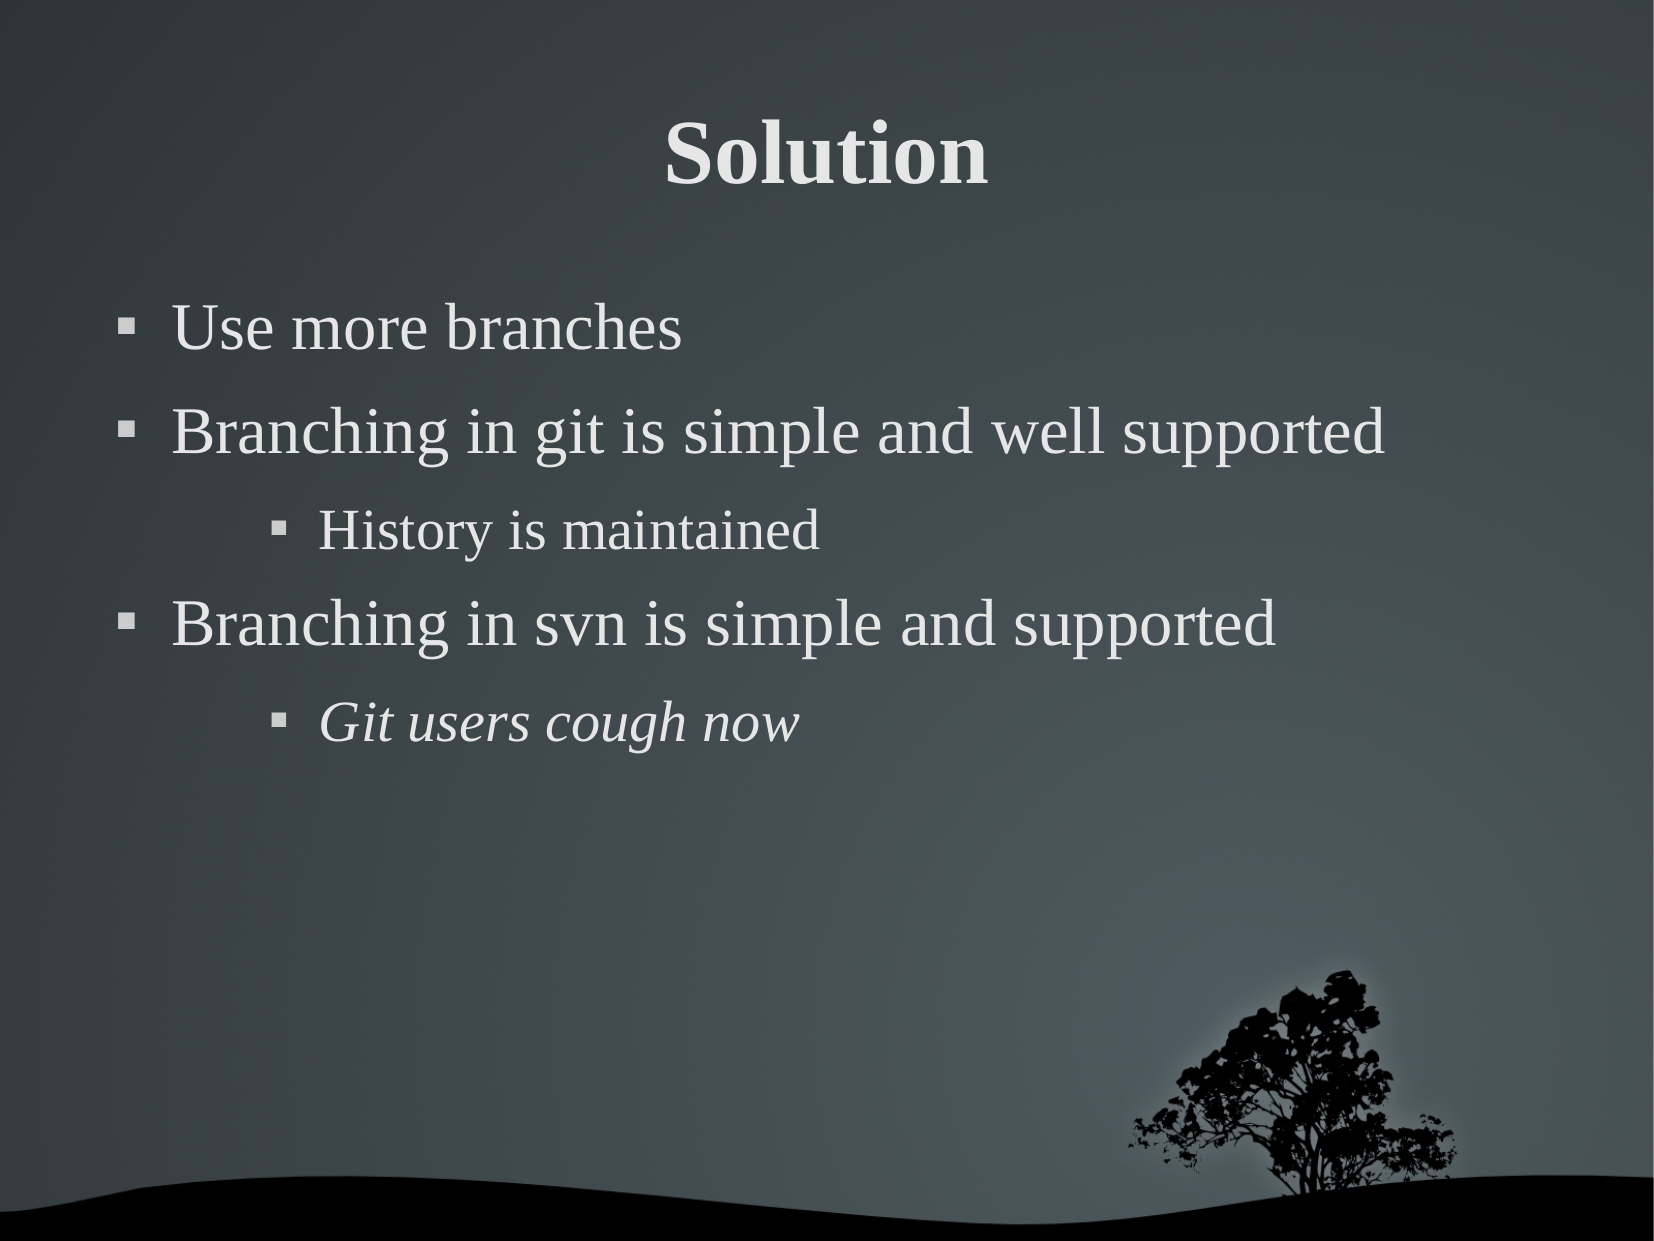

# Solution
Use more branches
Branching in git is simple and well supported
History is maintained
Branching in svn is simple and supported
Git users cough now